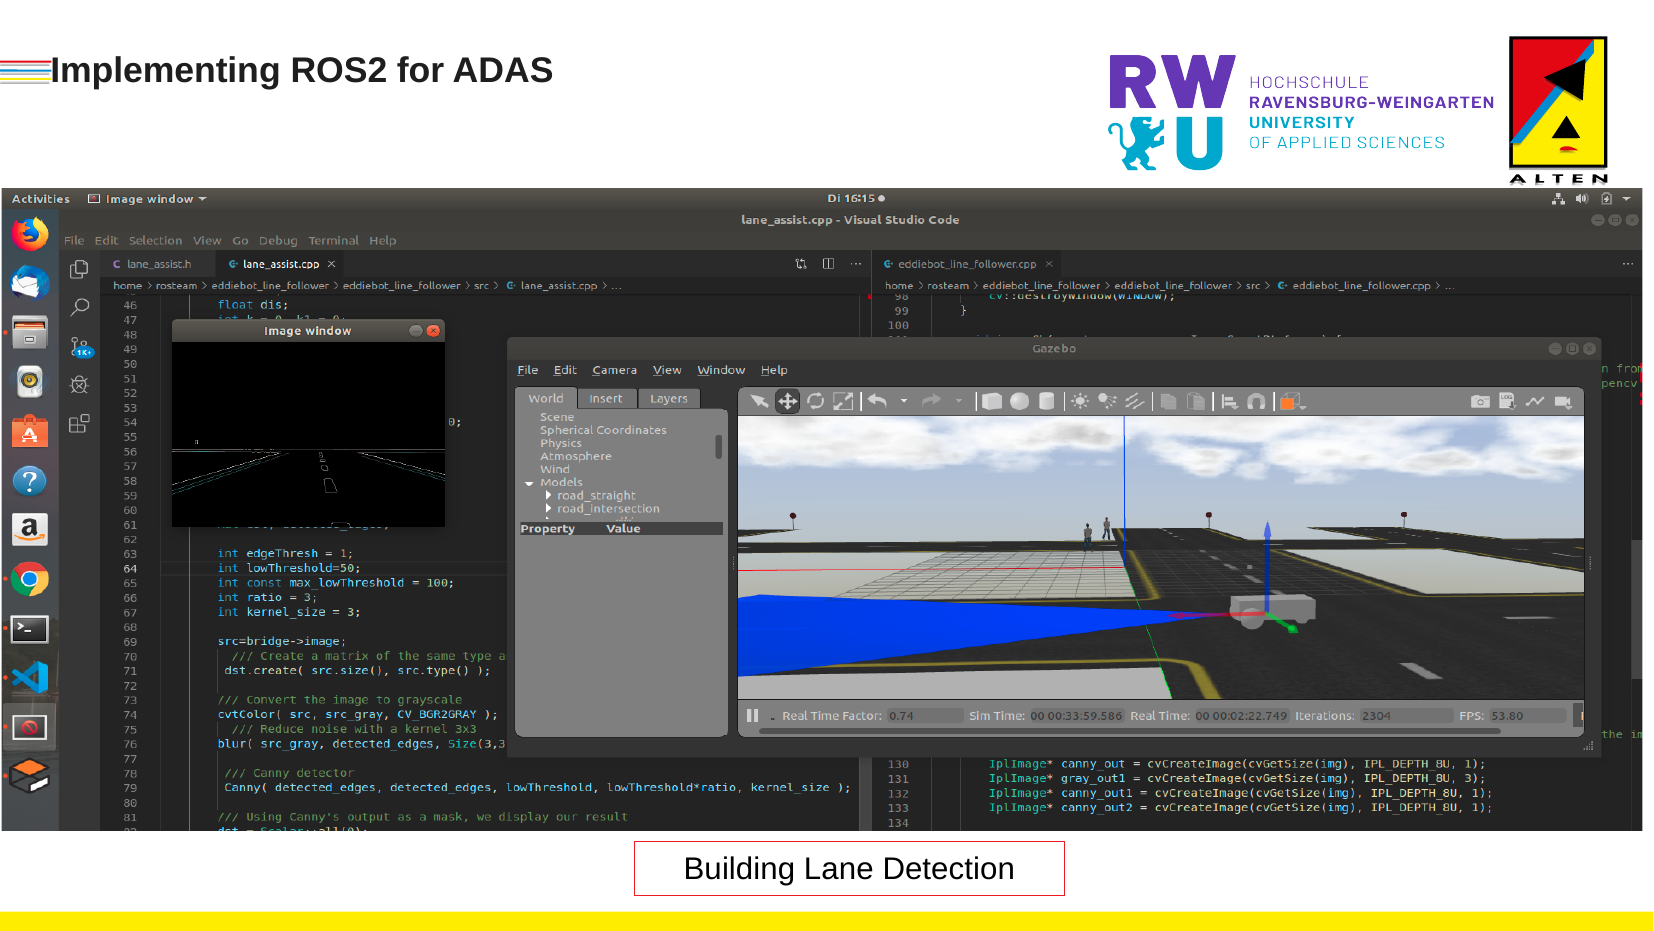

# Implementing ROS2 for ADAS
Building Lane Detection